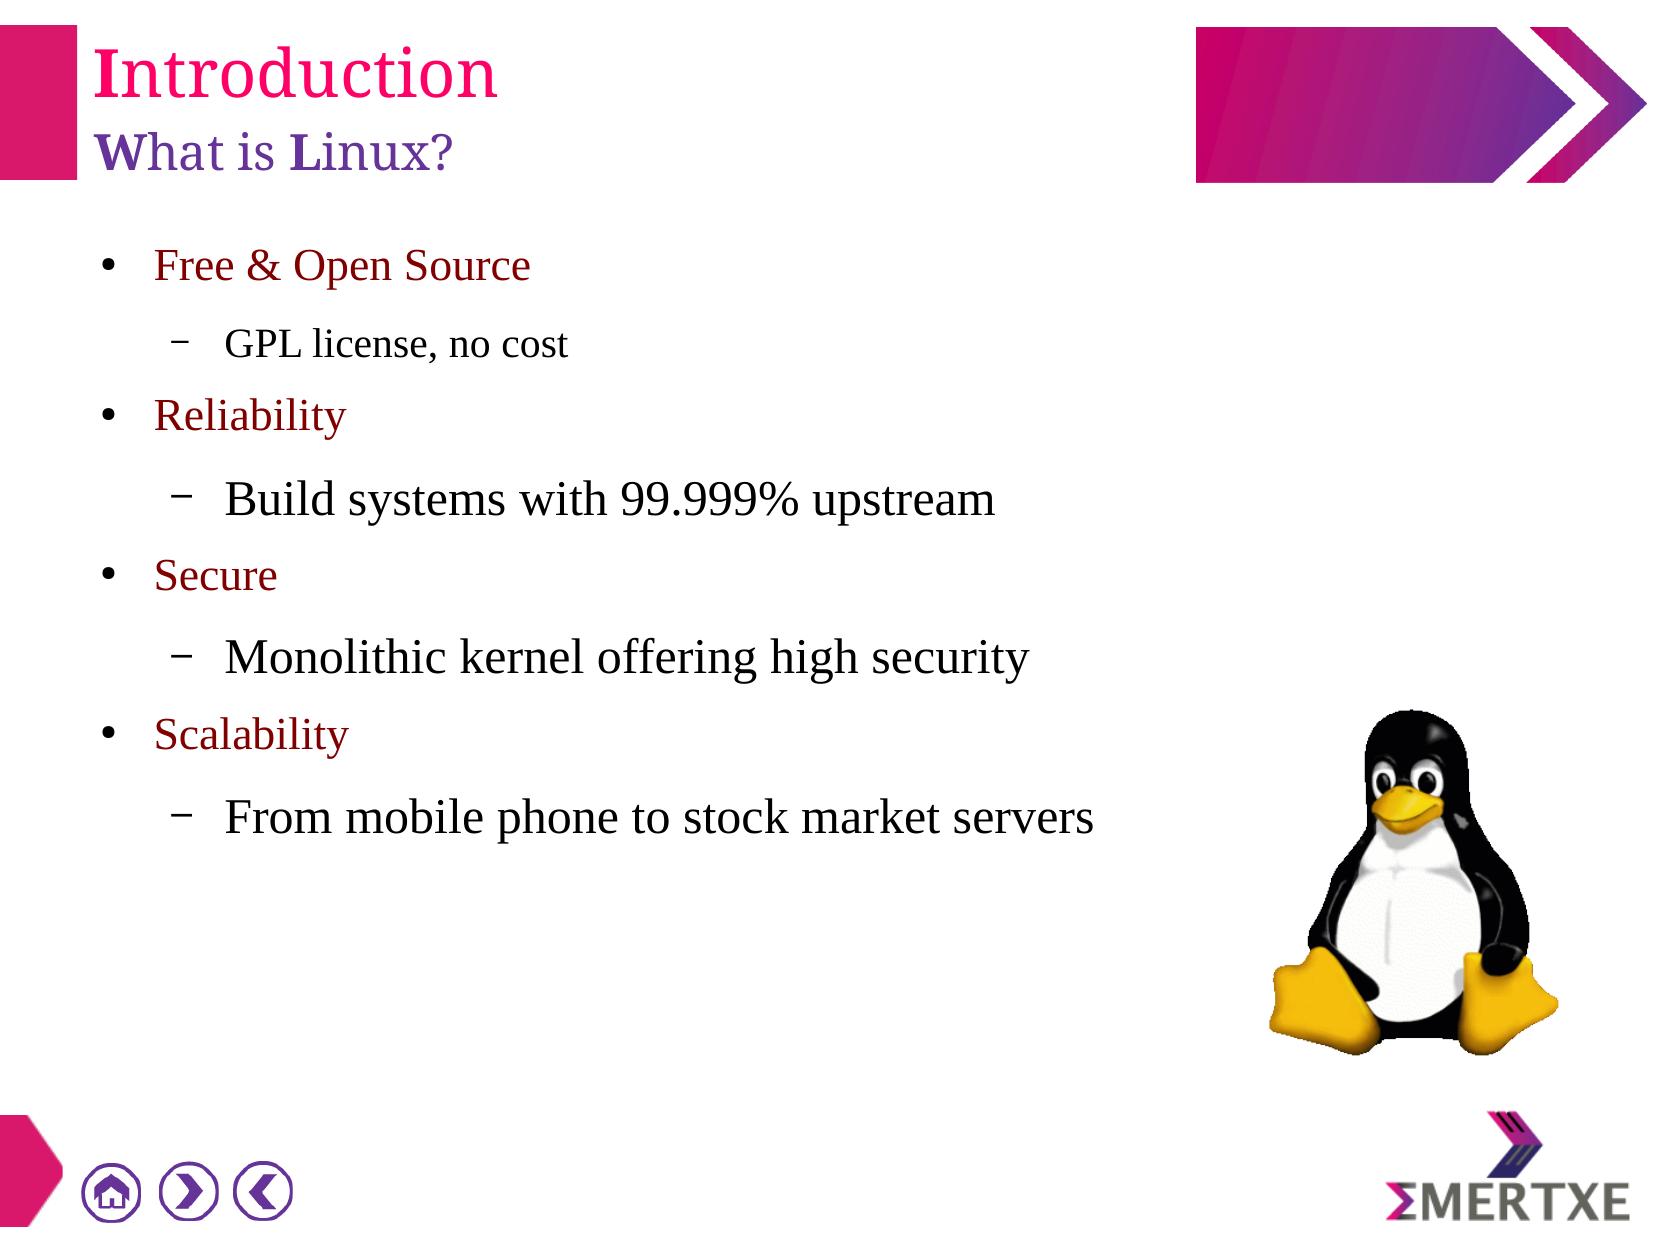

# Introduction What is Linux?
Free & Open Source
GPL license, no cost
Reliability
Build systems with 99.999% upstream
Secure
Monolithic kernel offering high security
Scalability
From mobile phone to stock market servers